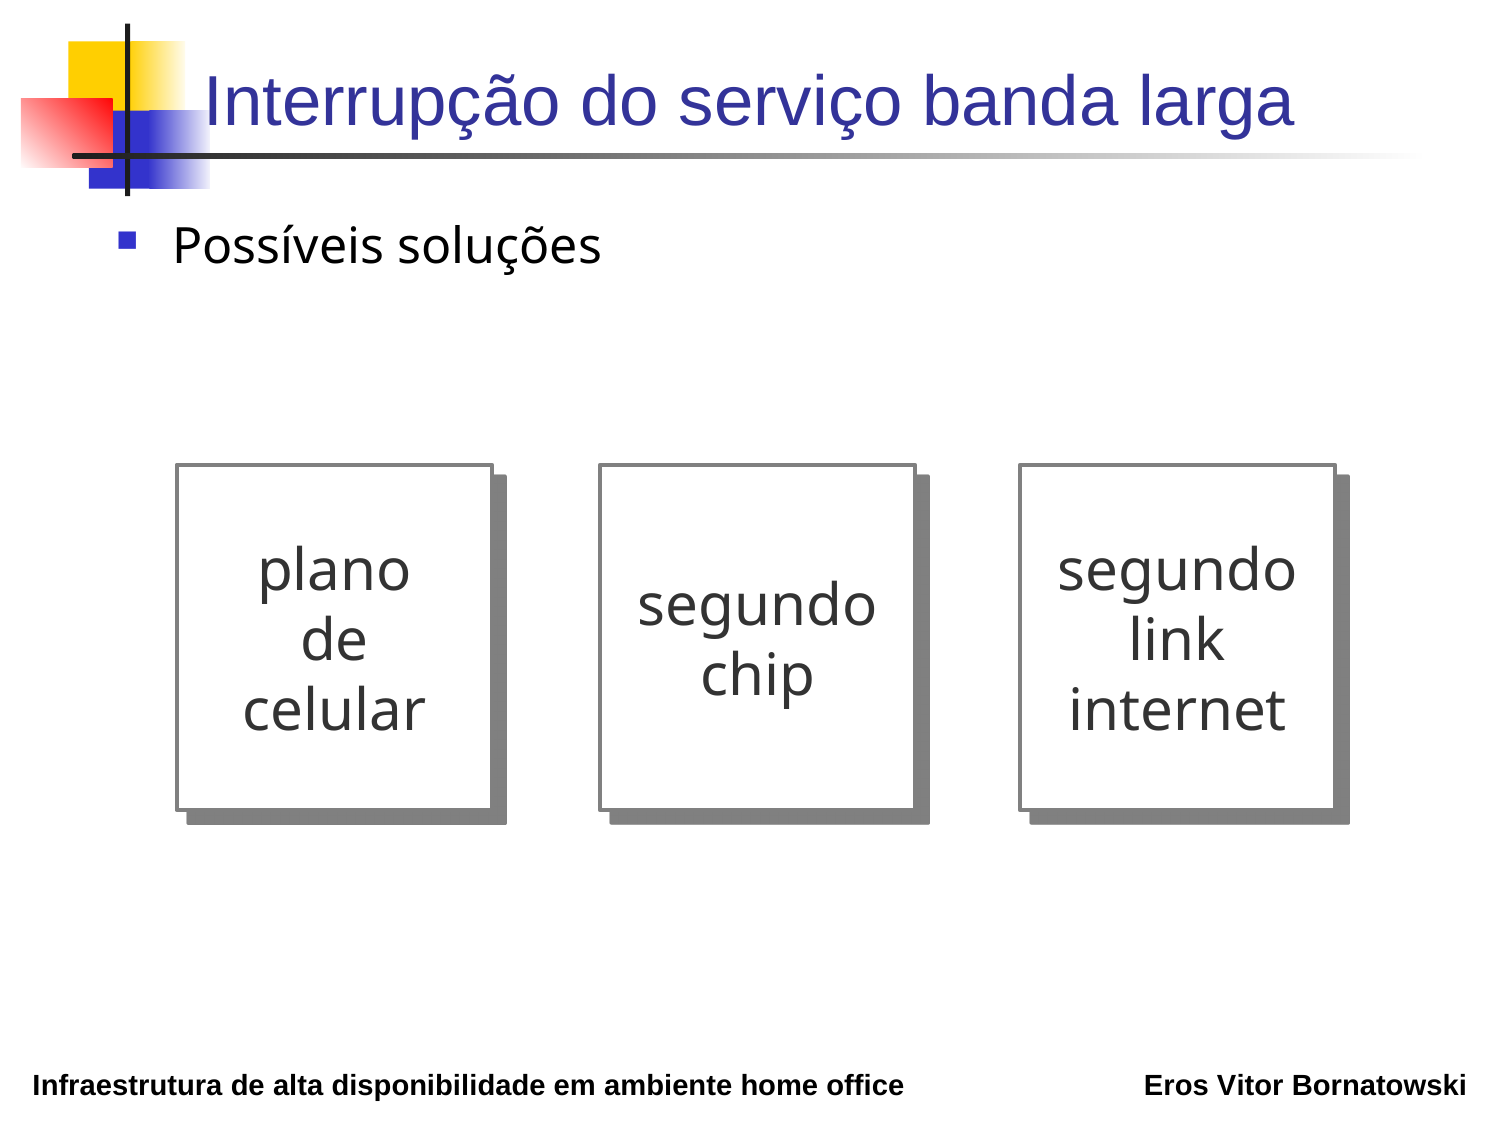

# Interrupção do serviço banda larga
Possíveis soluções
plano
de
celular
segundo
chip
segundo
link
internet